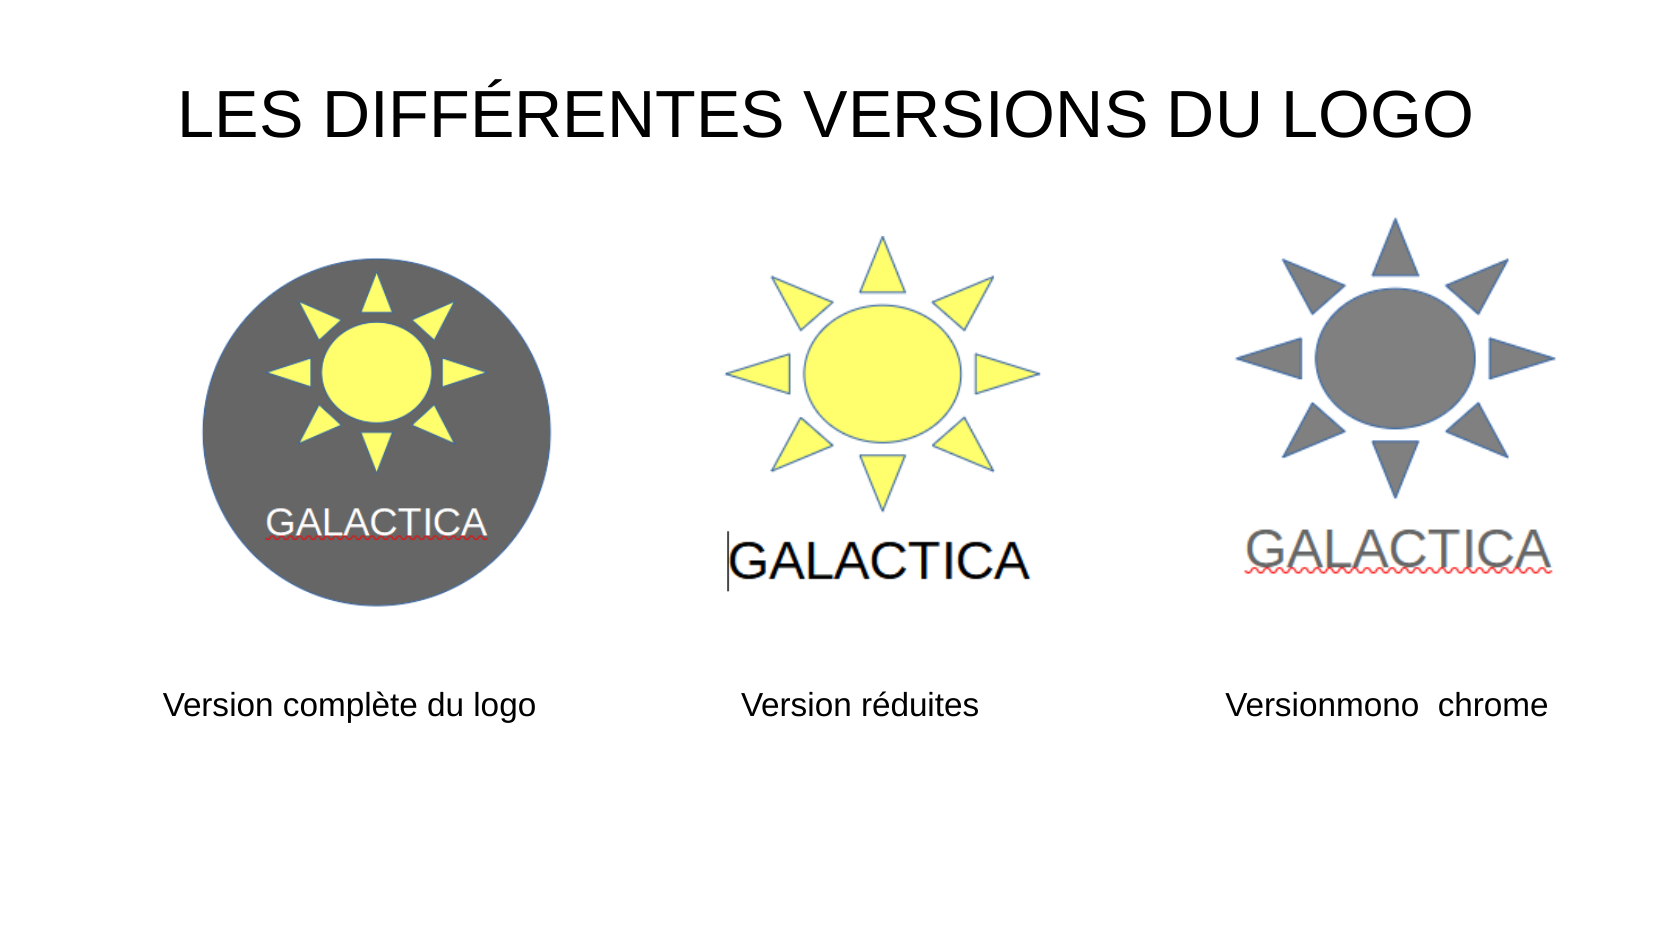

# LES DIFFÉRENTES VERSIONS DU LOGO
Version complète du logo
Version réduites
Versionmono chrome